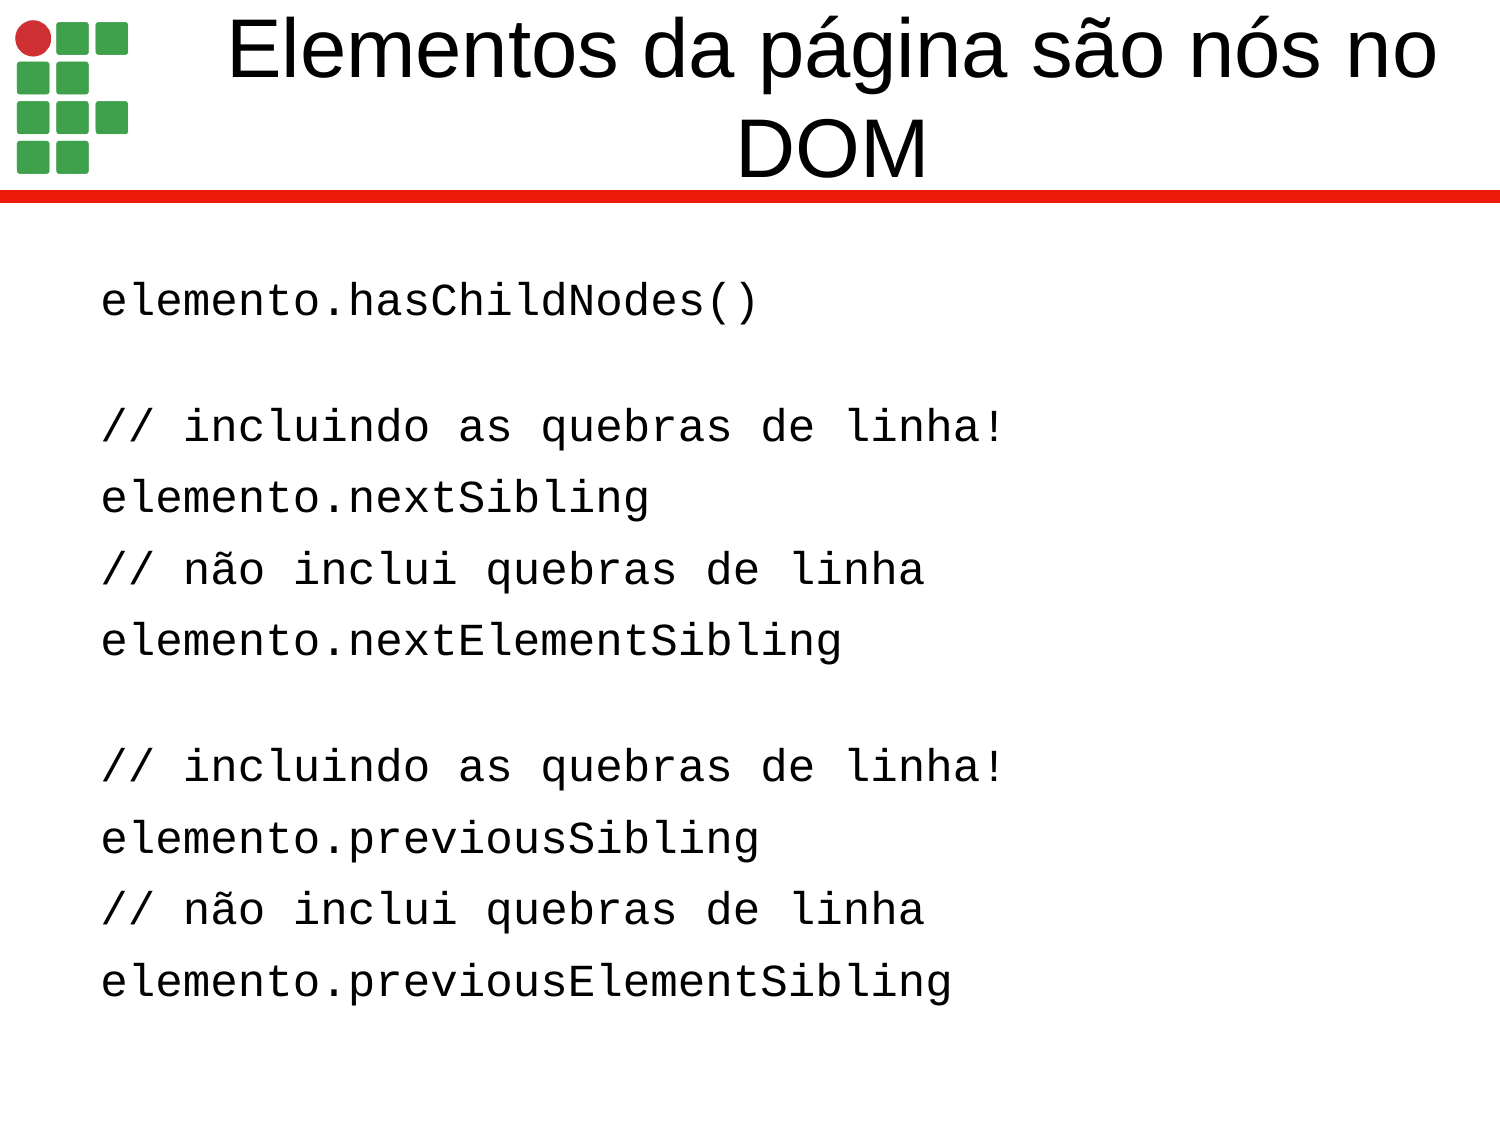

# Elementos da página são nós no DOM
elemento.hasChildNodes()
// incluindo as quebras de linha!
elemento.nextSibling
// não inclui quebras de linha
elemento.nextElementSibling
// incluindo as quebras de linha!
elemento.previousSibling
// não inclui quebras de linha
elemento.previousElementSibling